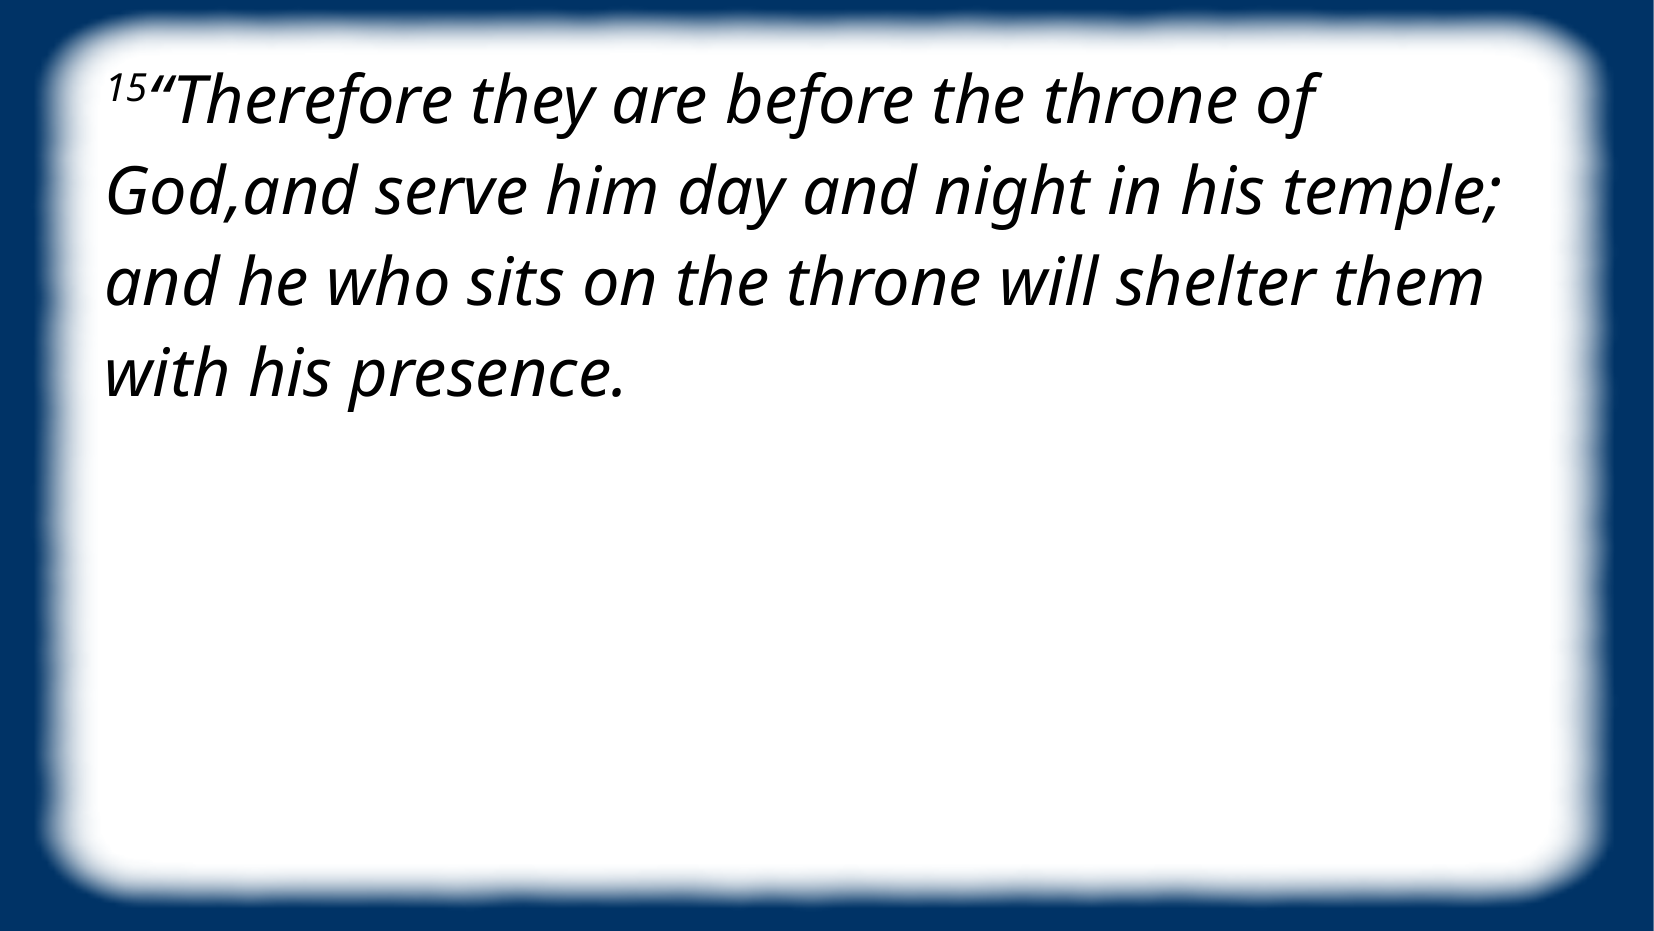

15“Therefore they are before the throne of God,and serve him day and night in his temple;
and he who sits on the throne will shelter them with his presence.